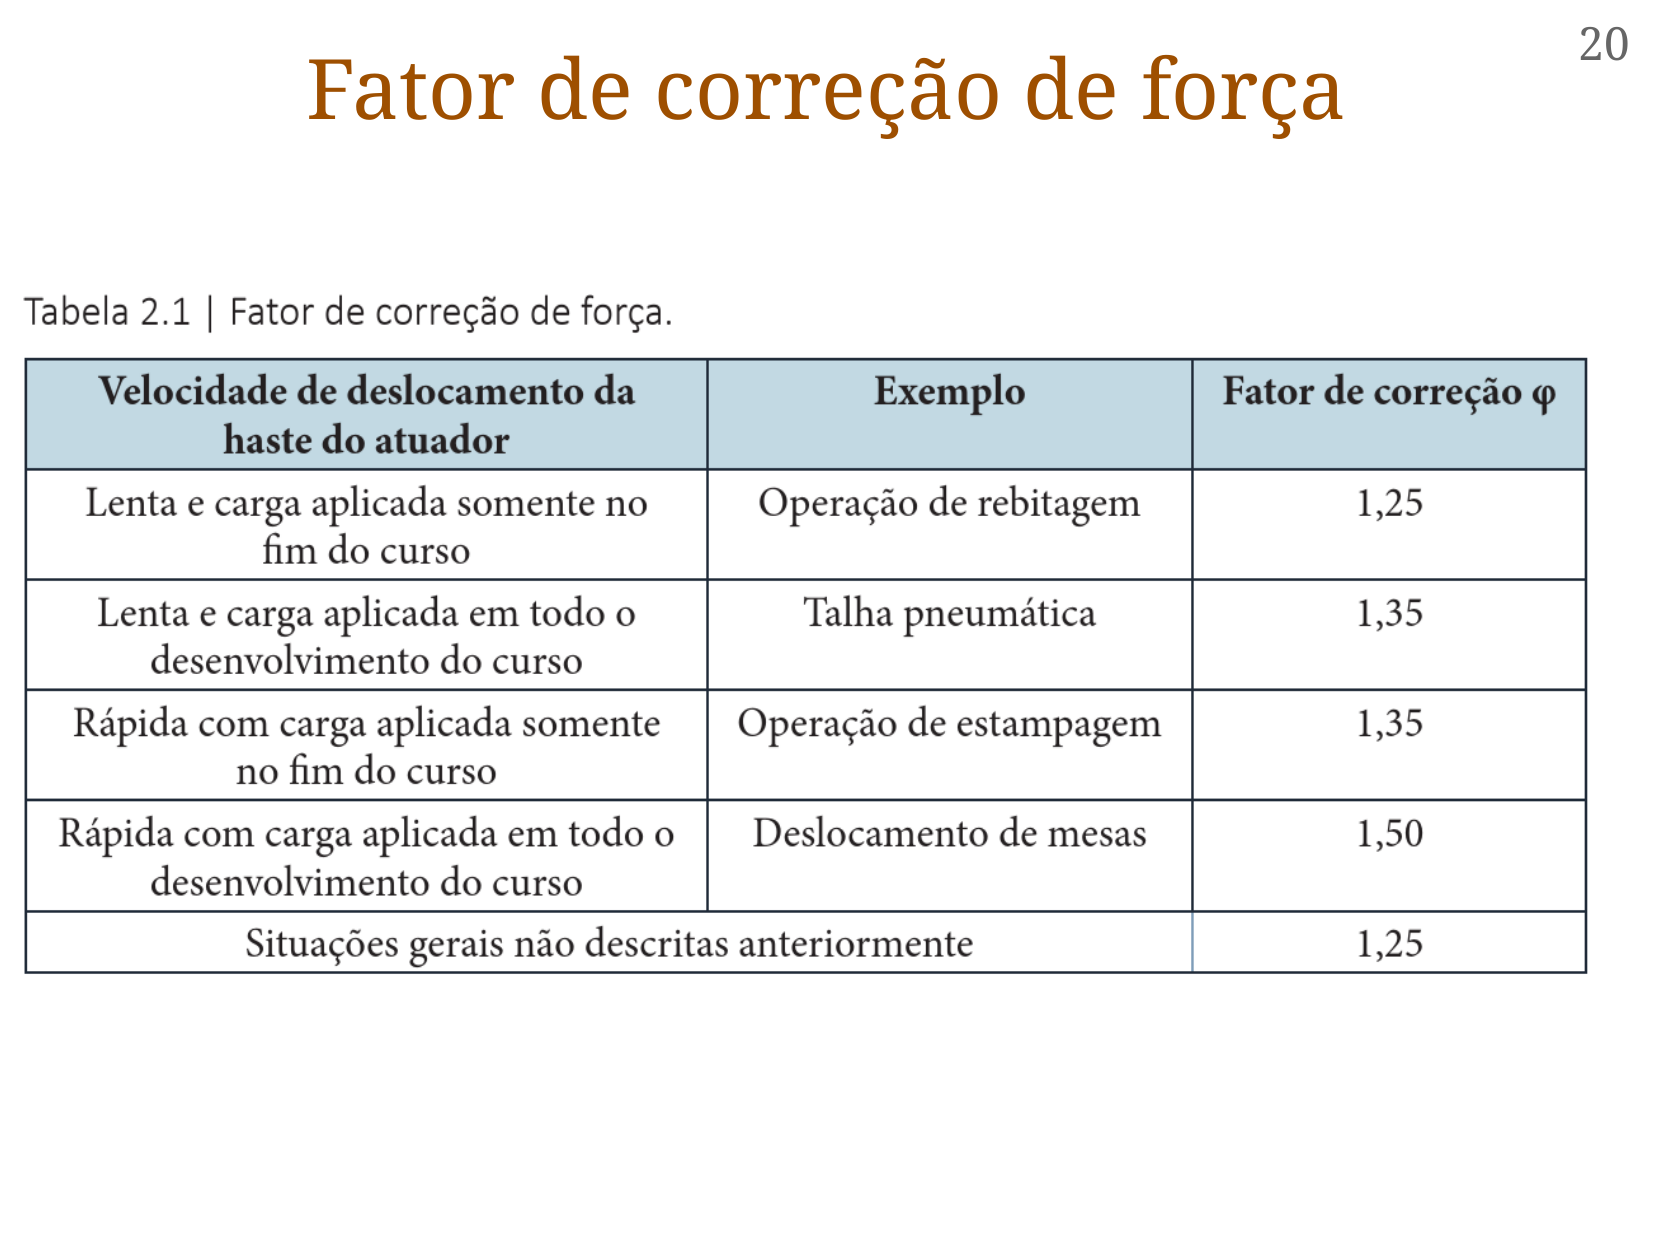

20
# Fator de correção de força